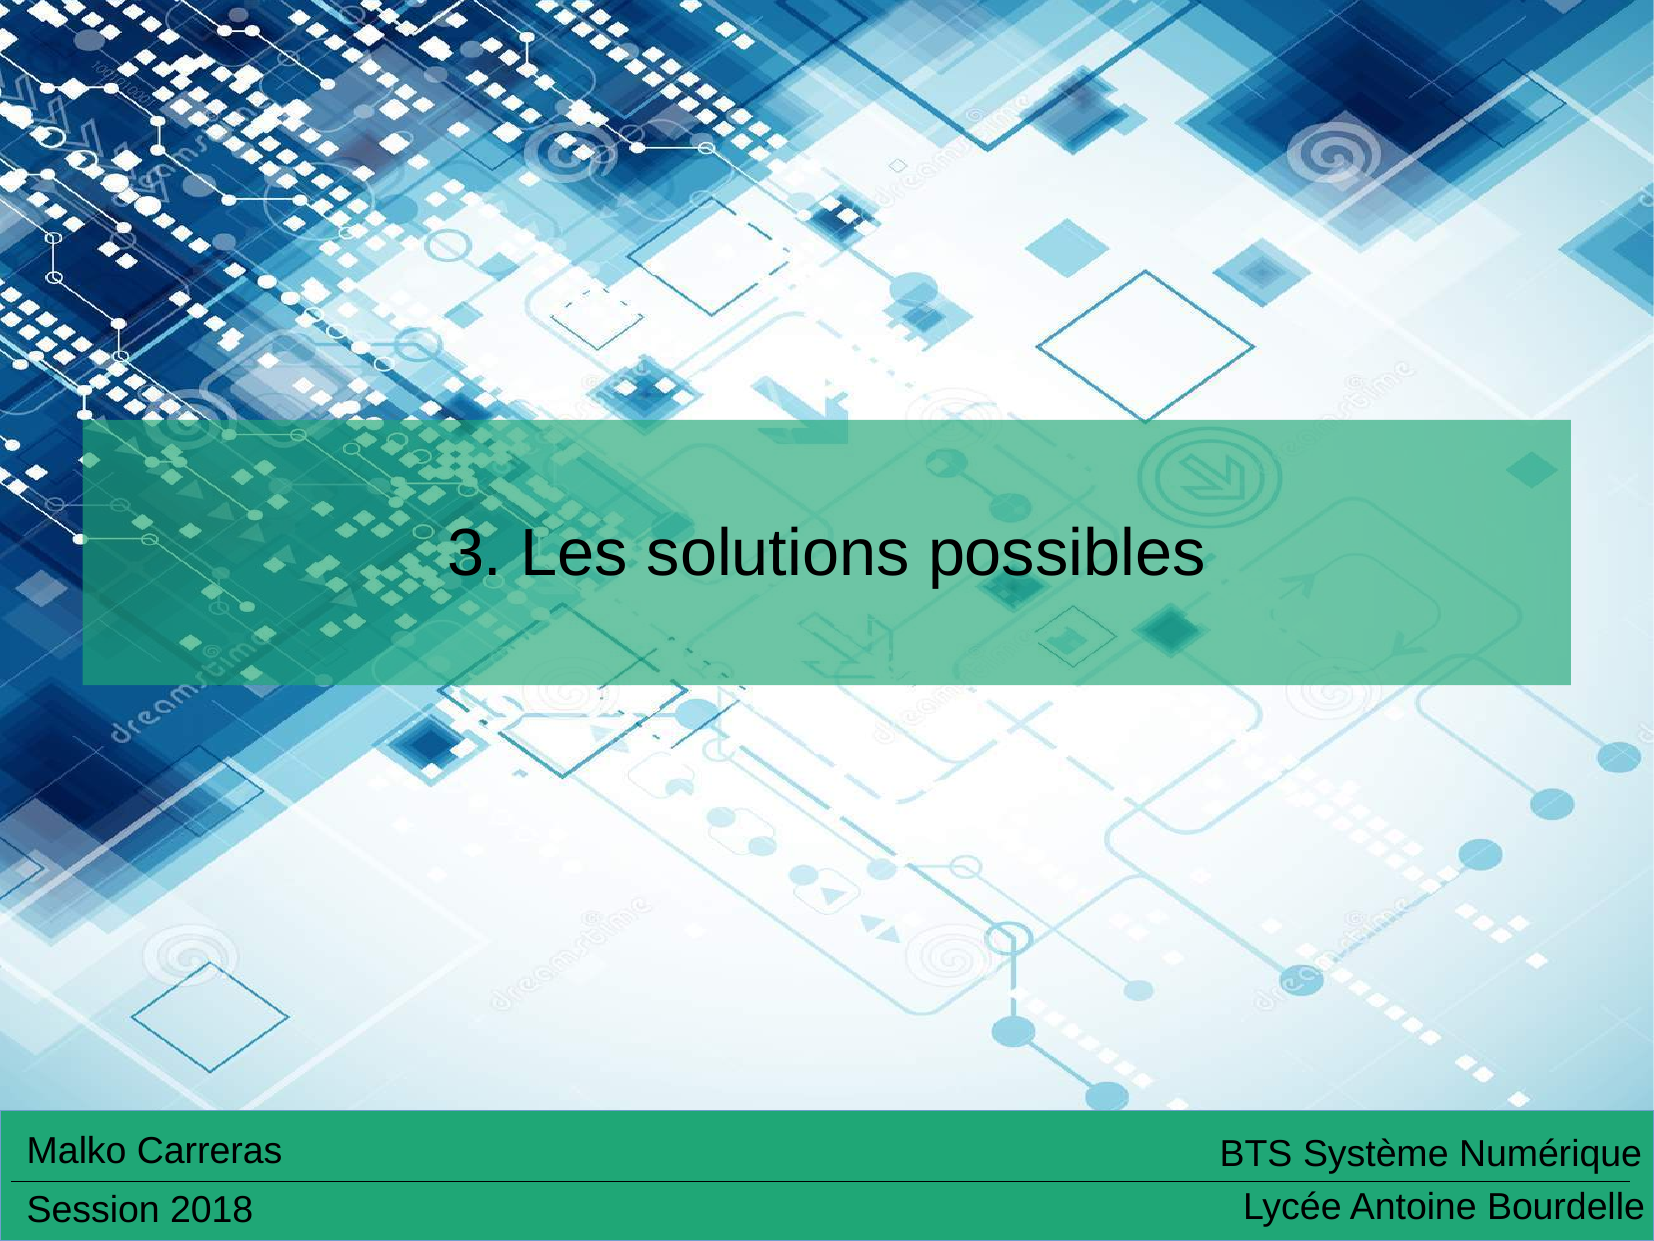

# 3. Les solutions possibles
Malko Carreras
BTS Système Numérique
Lycée Antoine Bourdelle
Session 2018